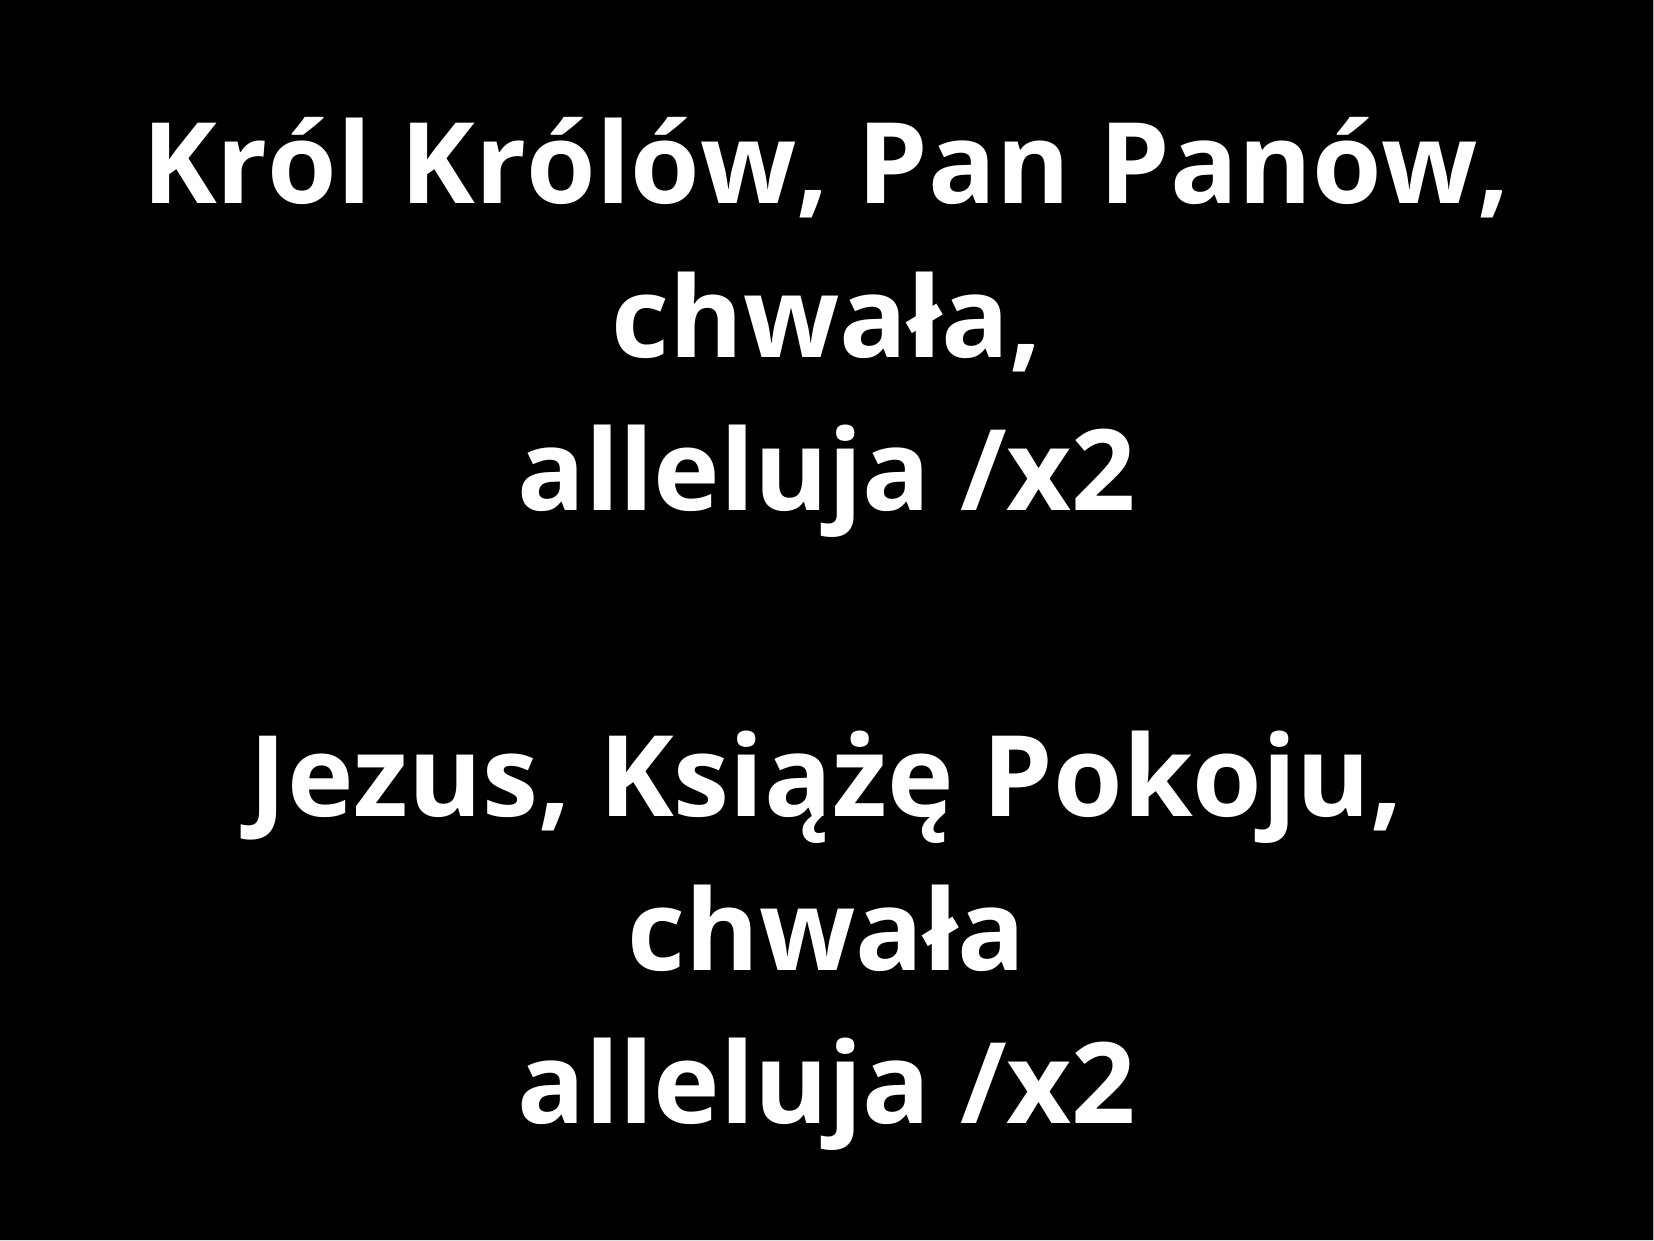

# Król Królów, Pan Panów, chwała, alleluja /x2 Jezus, Książę Pokoju, chwała alleluja /x2